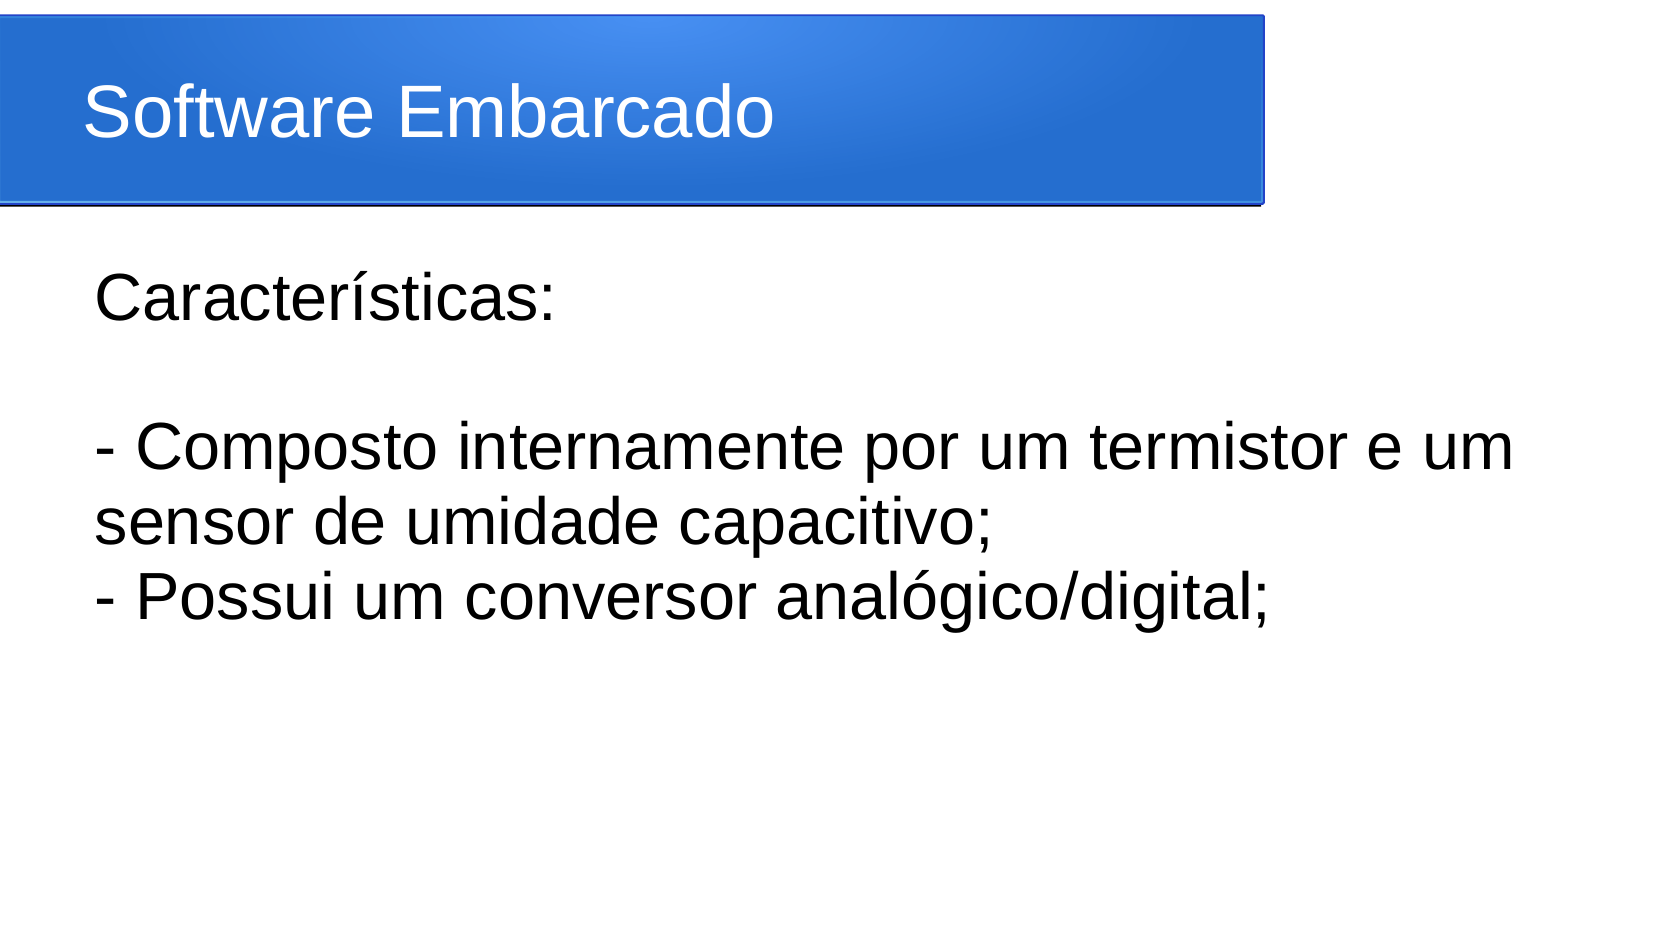

# Software Embarcado
Características:
- Composto internamente por um termistor e um sensor de umidade capacitivo;
- Possui um conversor analógico/digital;